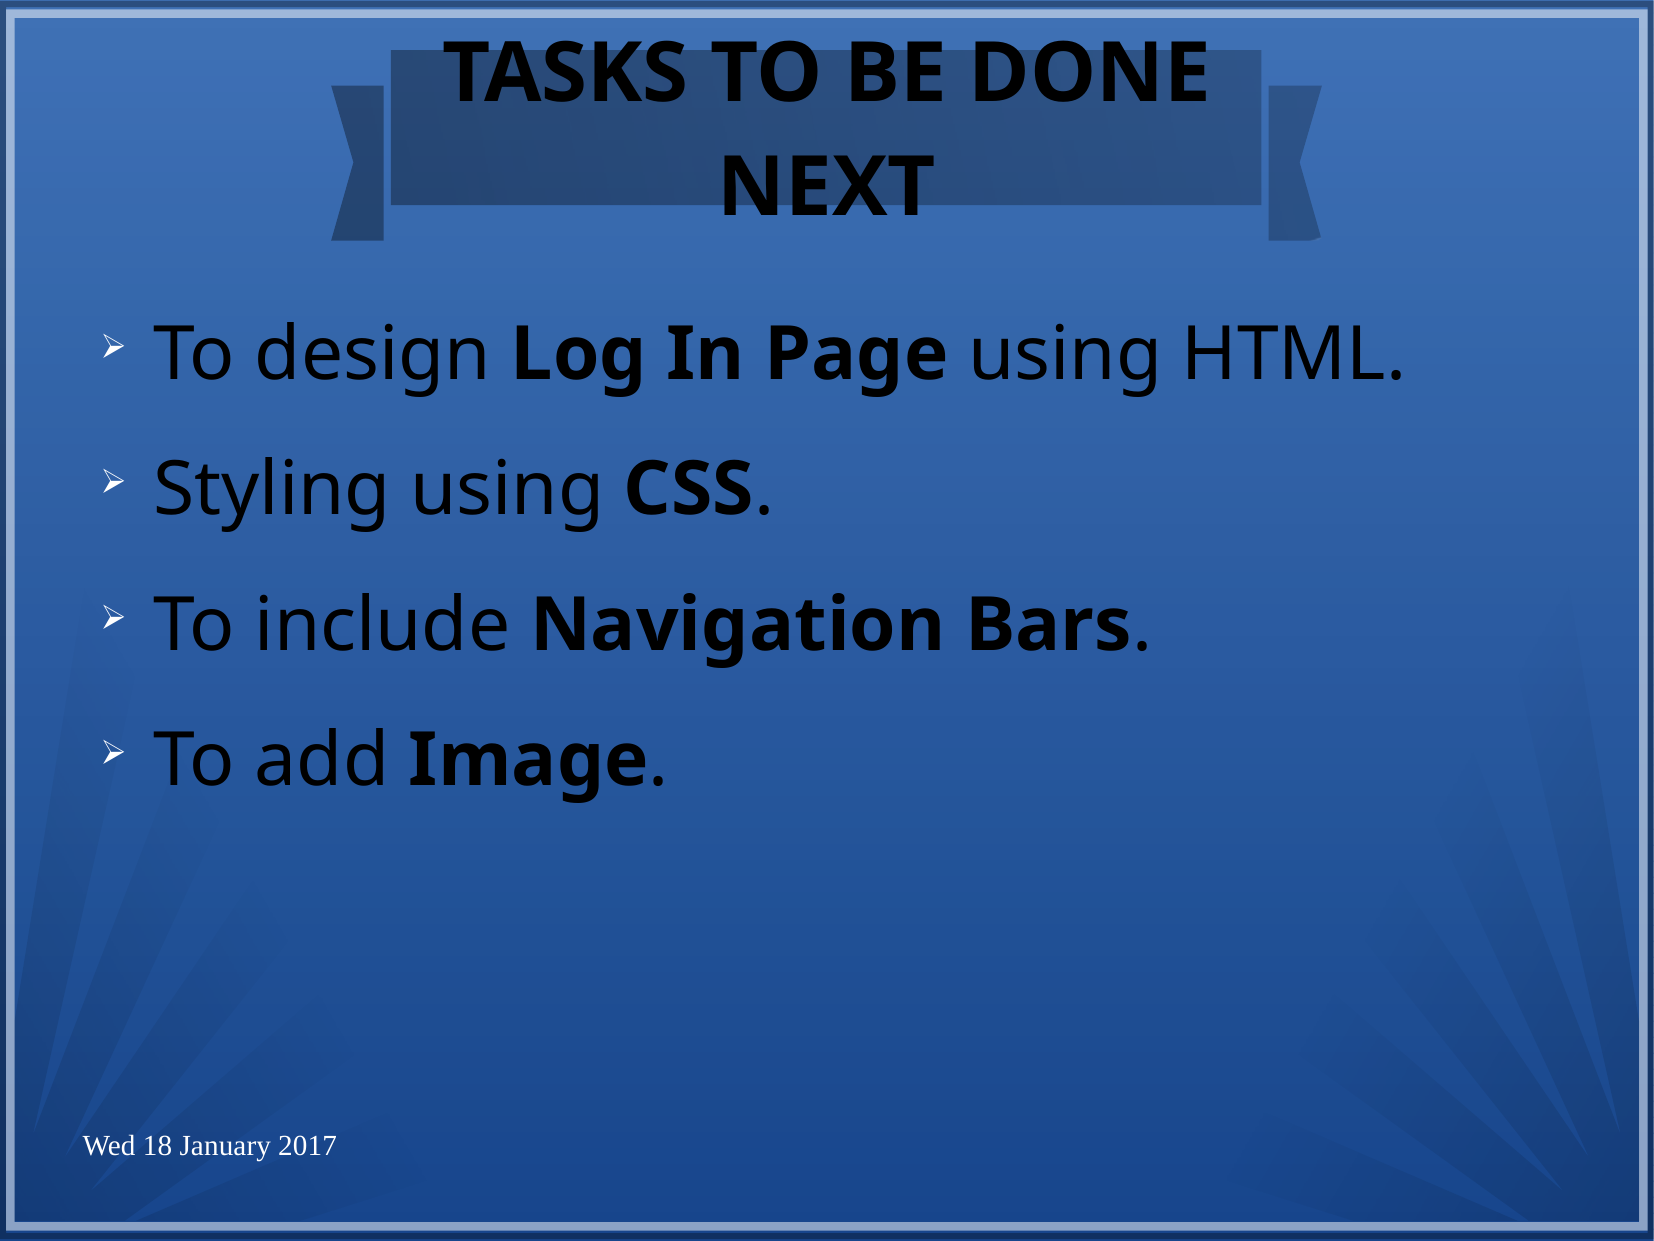

# TASKS TO BE DONE NEXT
To design Log In Page using HTML.
Styling using CSS.
To include Navigation Bars.
To add Image.
Wed 18 January 2017